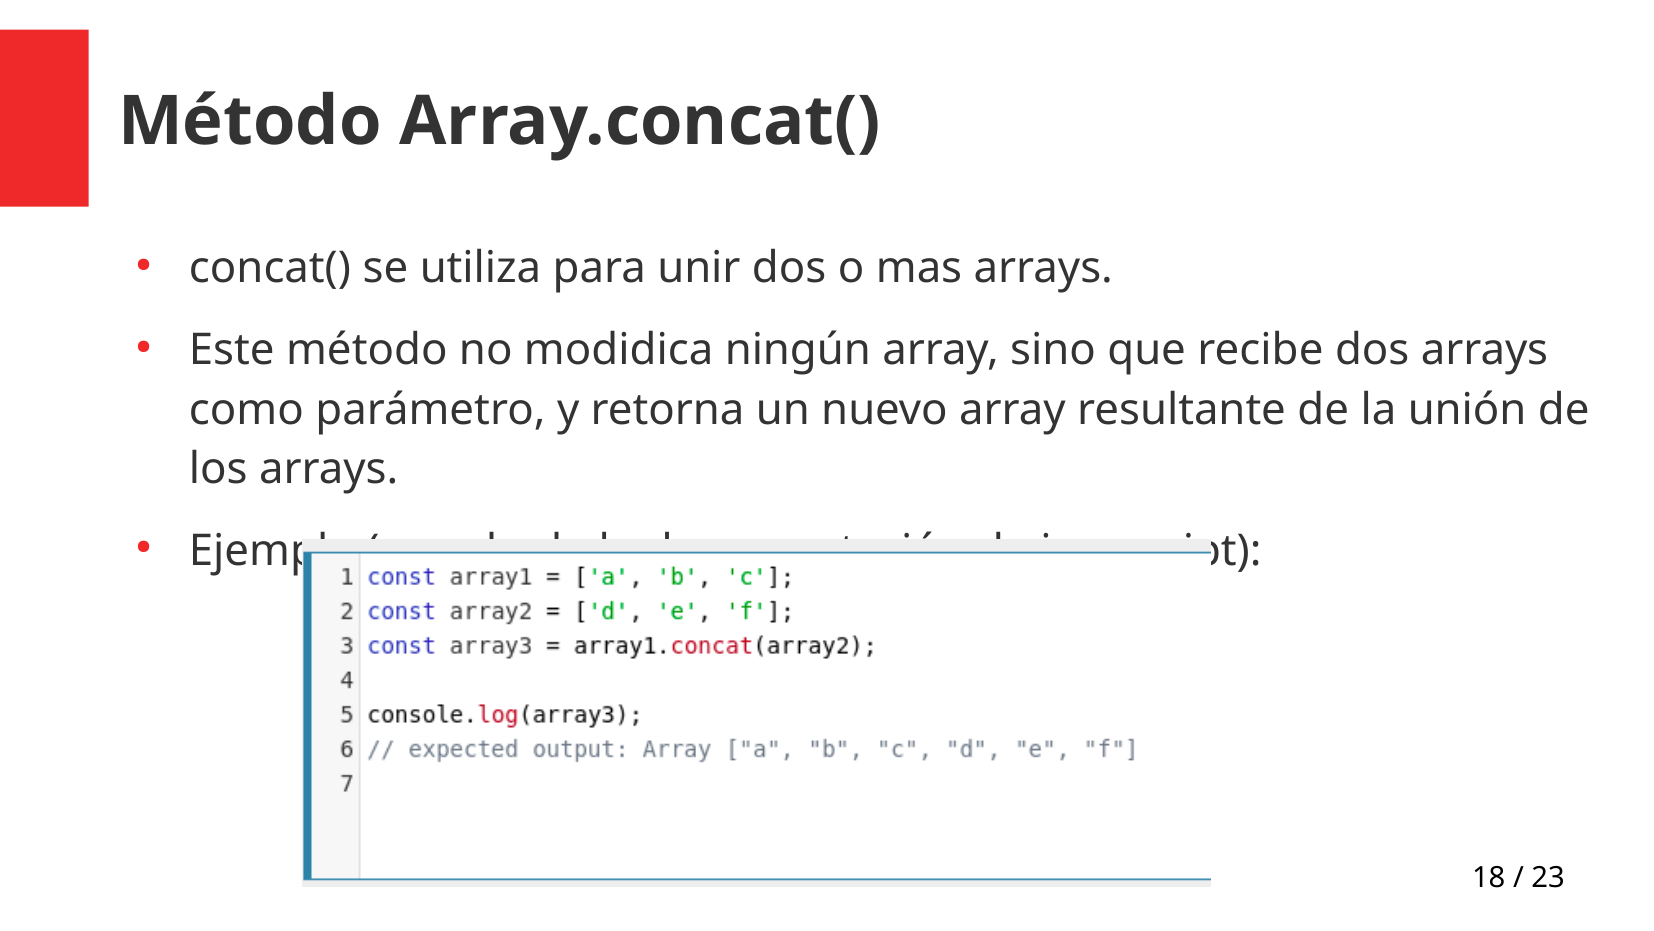

# Método Array.concat()
concat() se utiliza para unir dos o mas arrays.
Este método no modidica ningún array, sino que recibe dos arrays como parámetro, y retorna un nuevo array resultante de la unión de los arrays.
Ejemplo (sacado de la documentación de javascript):
18